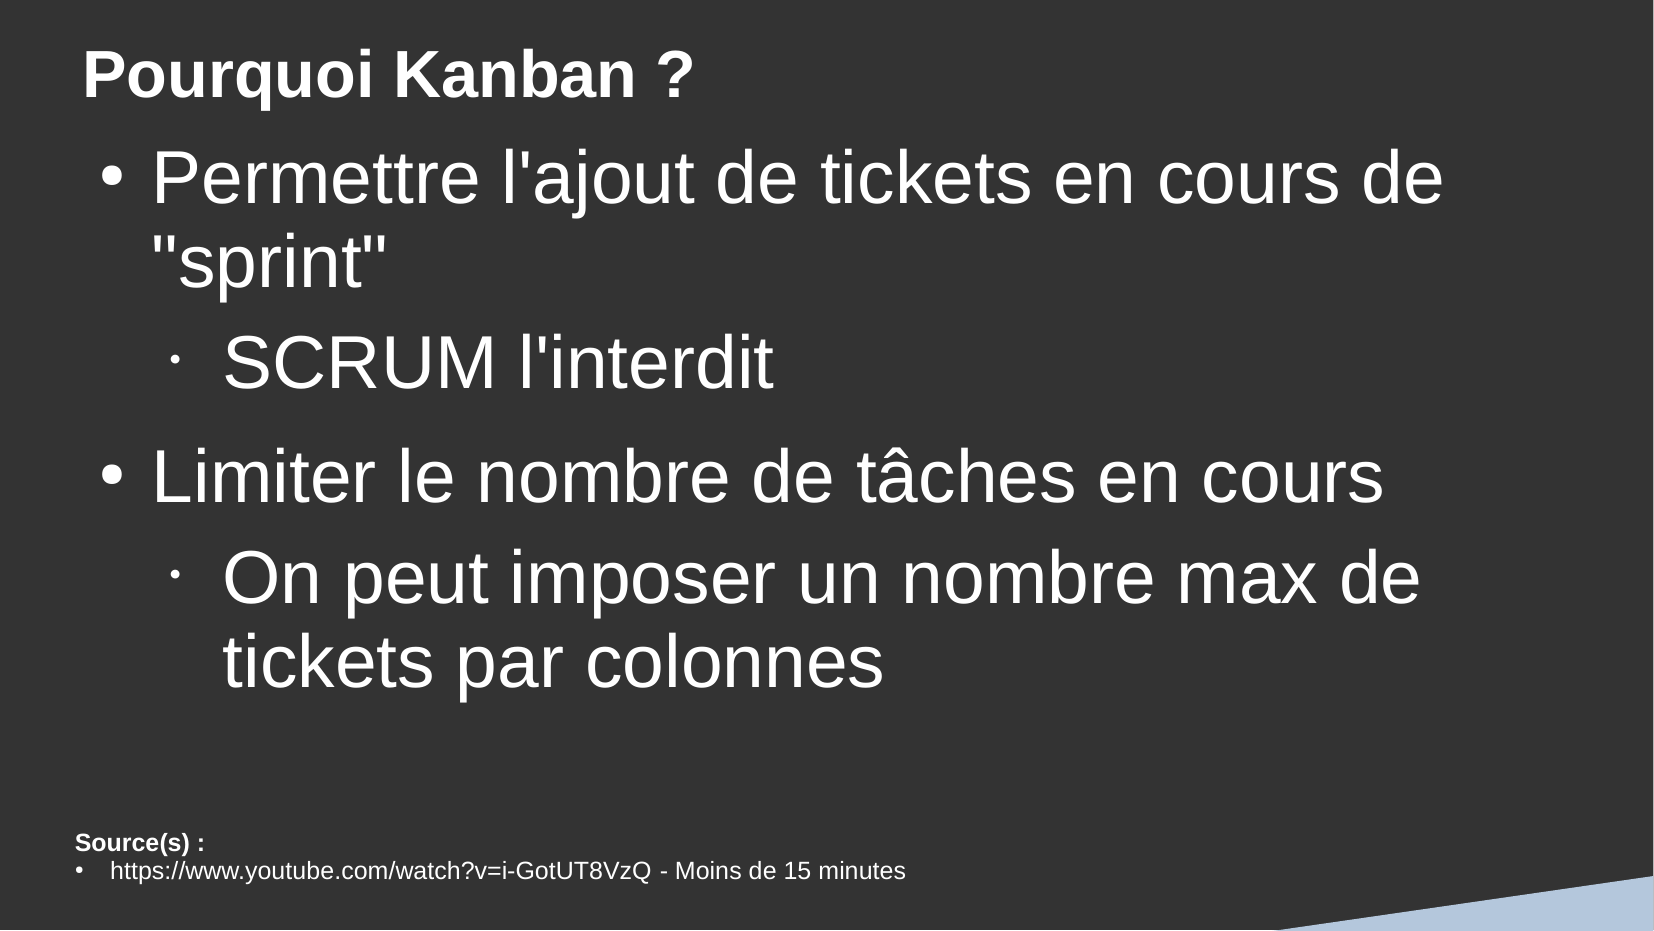

# Pourquoi Kanban ?
Permettre l'ajout de tickets en cours de "sprint"
SCRUM l'interdit
Limiter le nombre de tâches en cours
On peut imposer un nombre max de tickets par colonnes
Source(s) :
https://www.youtube.com/watch?v=i-GotUT8VzQ - Moins de 15 minutes